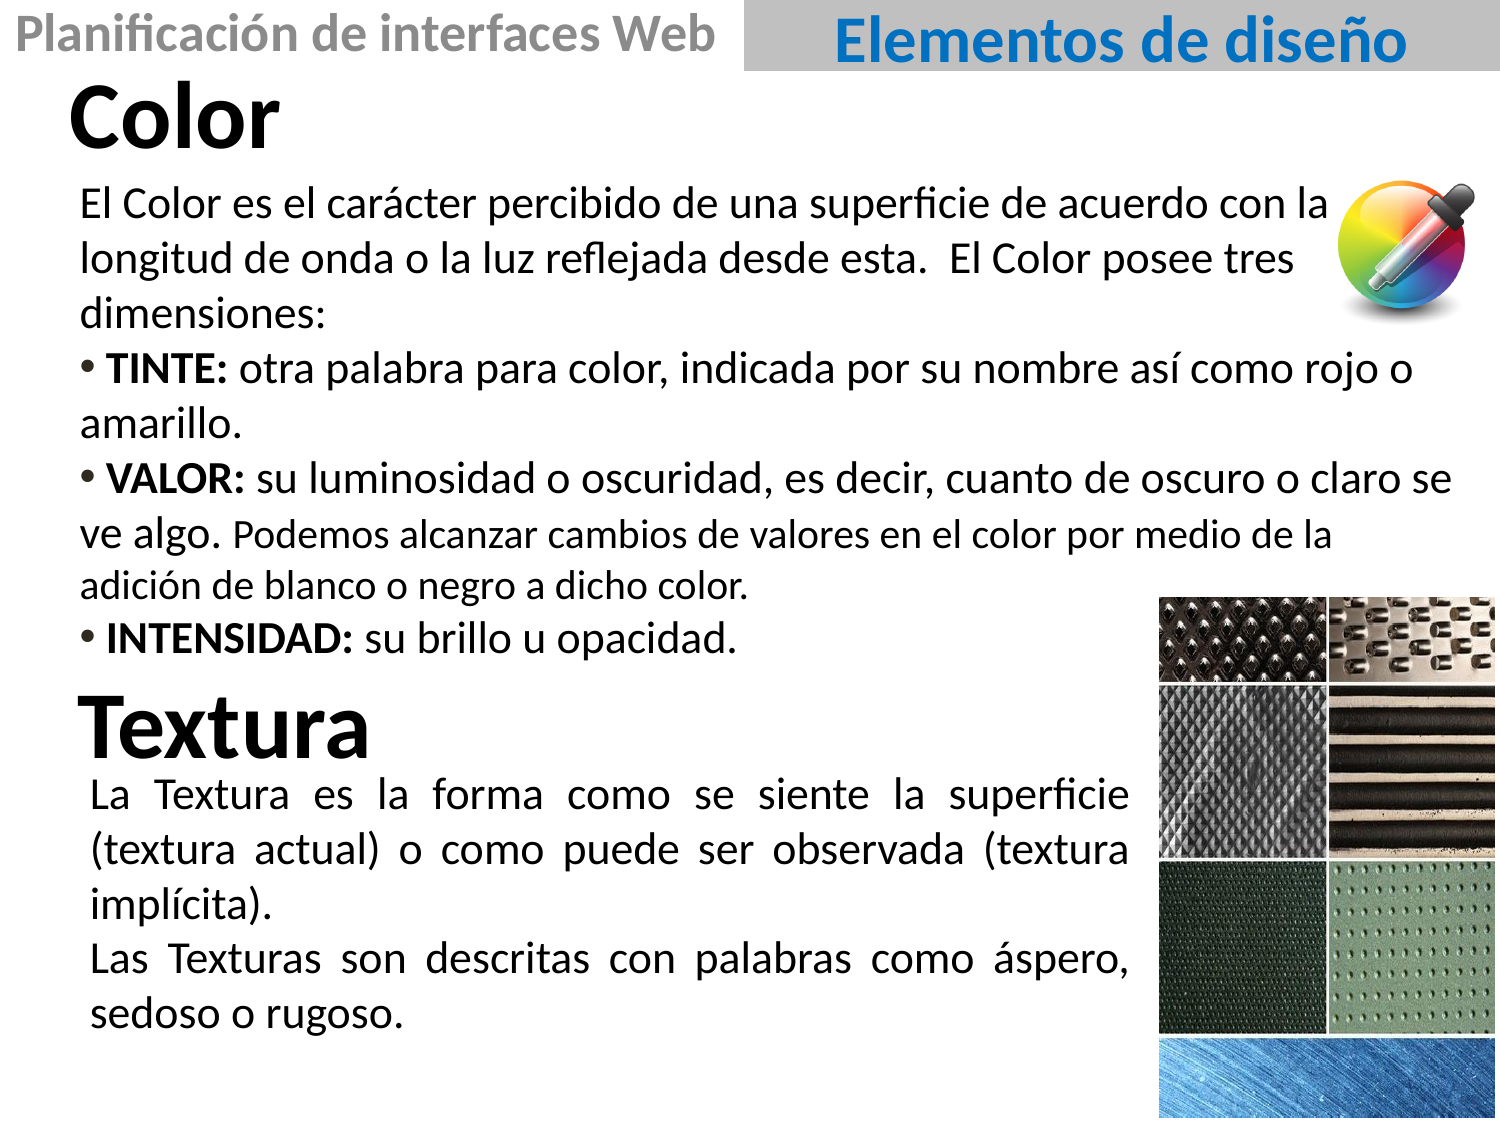

# Planificación de interfaces Web
Elementos de diseño
Color
El Color es el carácter percibido de una superficie de acuerdo con la longitud de onda o la luz reflejada desde esta. El Color posee tres dimensiones:
 TINTE: otra palabra para color, indicada por su nombre así como rojo o amarillo.
 VALOR: su luminosidad o oscuridad, es decir, cuanto de oscuro o claro se ve algo. Podemos alcanzar cambios de valores en el color por medio de la adición de blanco o negro a dicho color.
 INTENSIDAD: su brillo u opacidad.
Textura
La Textura es la forma como se siente la superficie (textura actual) o como puede ser observada (textura implícita).
Las Texturas son descritas con palabras como áspero, sedoso o rugoso.